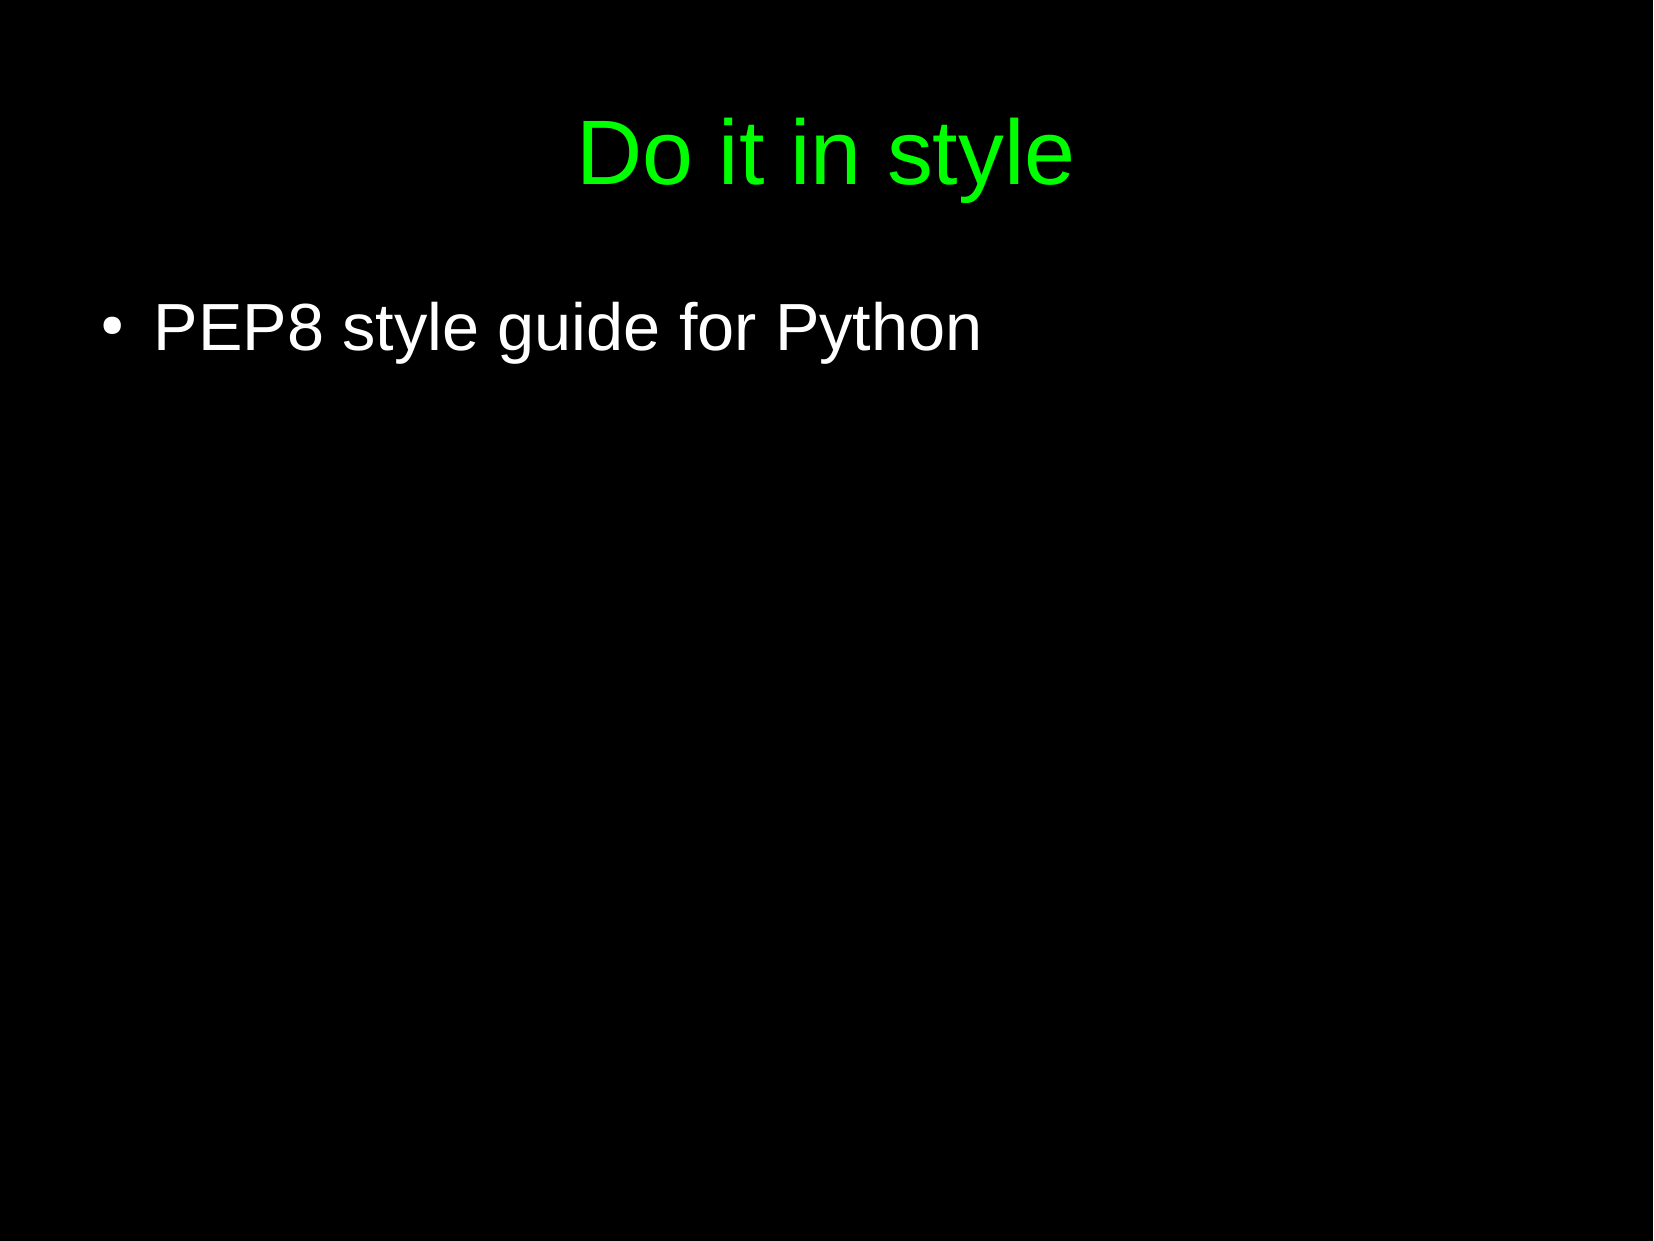

# Do it in style
PEP8 style guide for Python